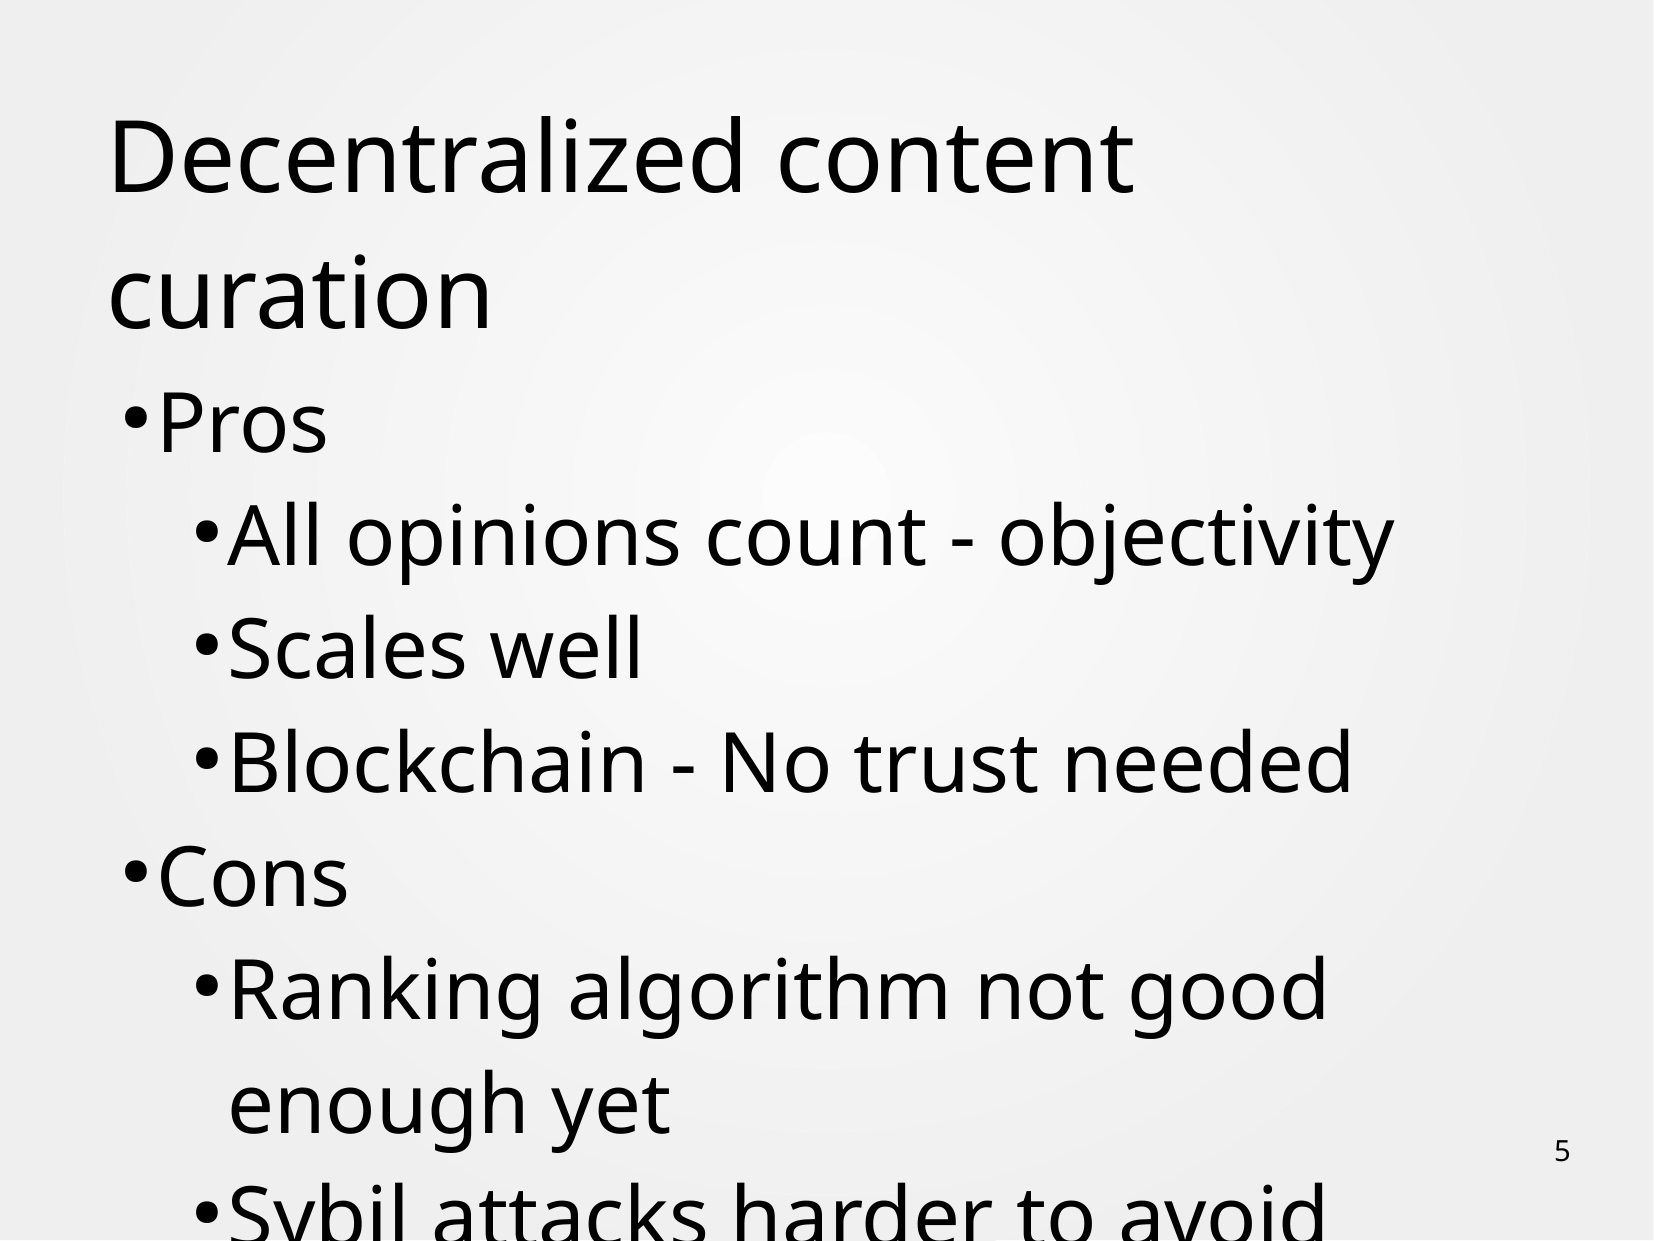

# Decentralized content curation
Pros
All opinions count - objectivity
Scales well
Blockchain - No trust needed
Cons
Ranking algorithm not good enough yet
Sybil attacks harder to avoid
5